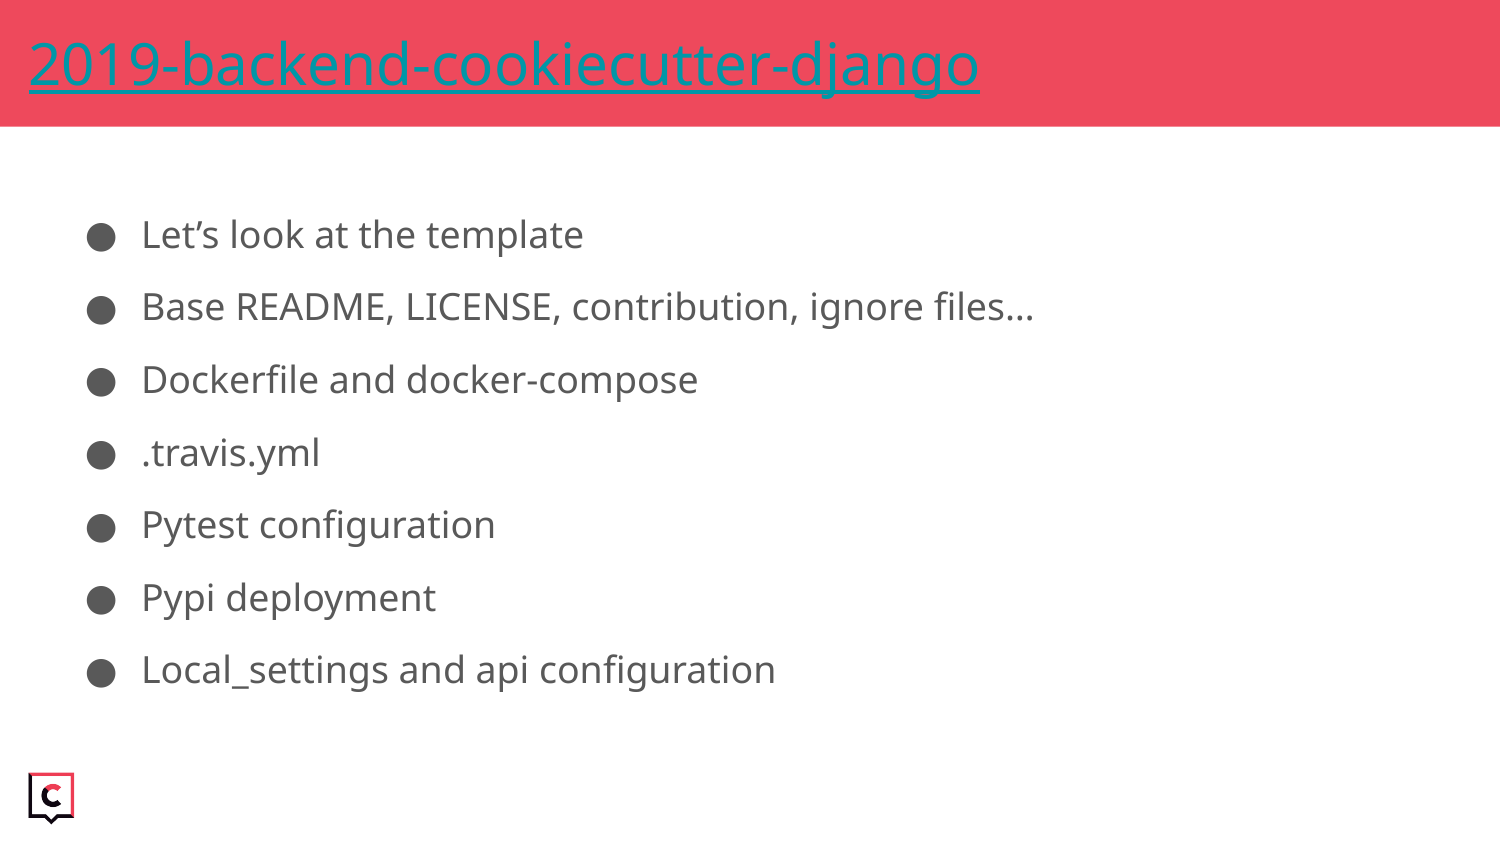

# 2019-backend-cookiecutter-django
Let’s look at the template
Base README, LICENSE, contribution, ignore files…
Dockerfile and docker-compose
.travis.yml
Pytest configuration
Pypi deployment
Local_settings and api configuration